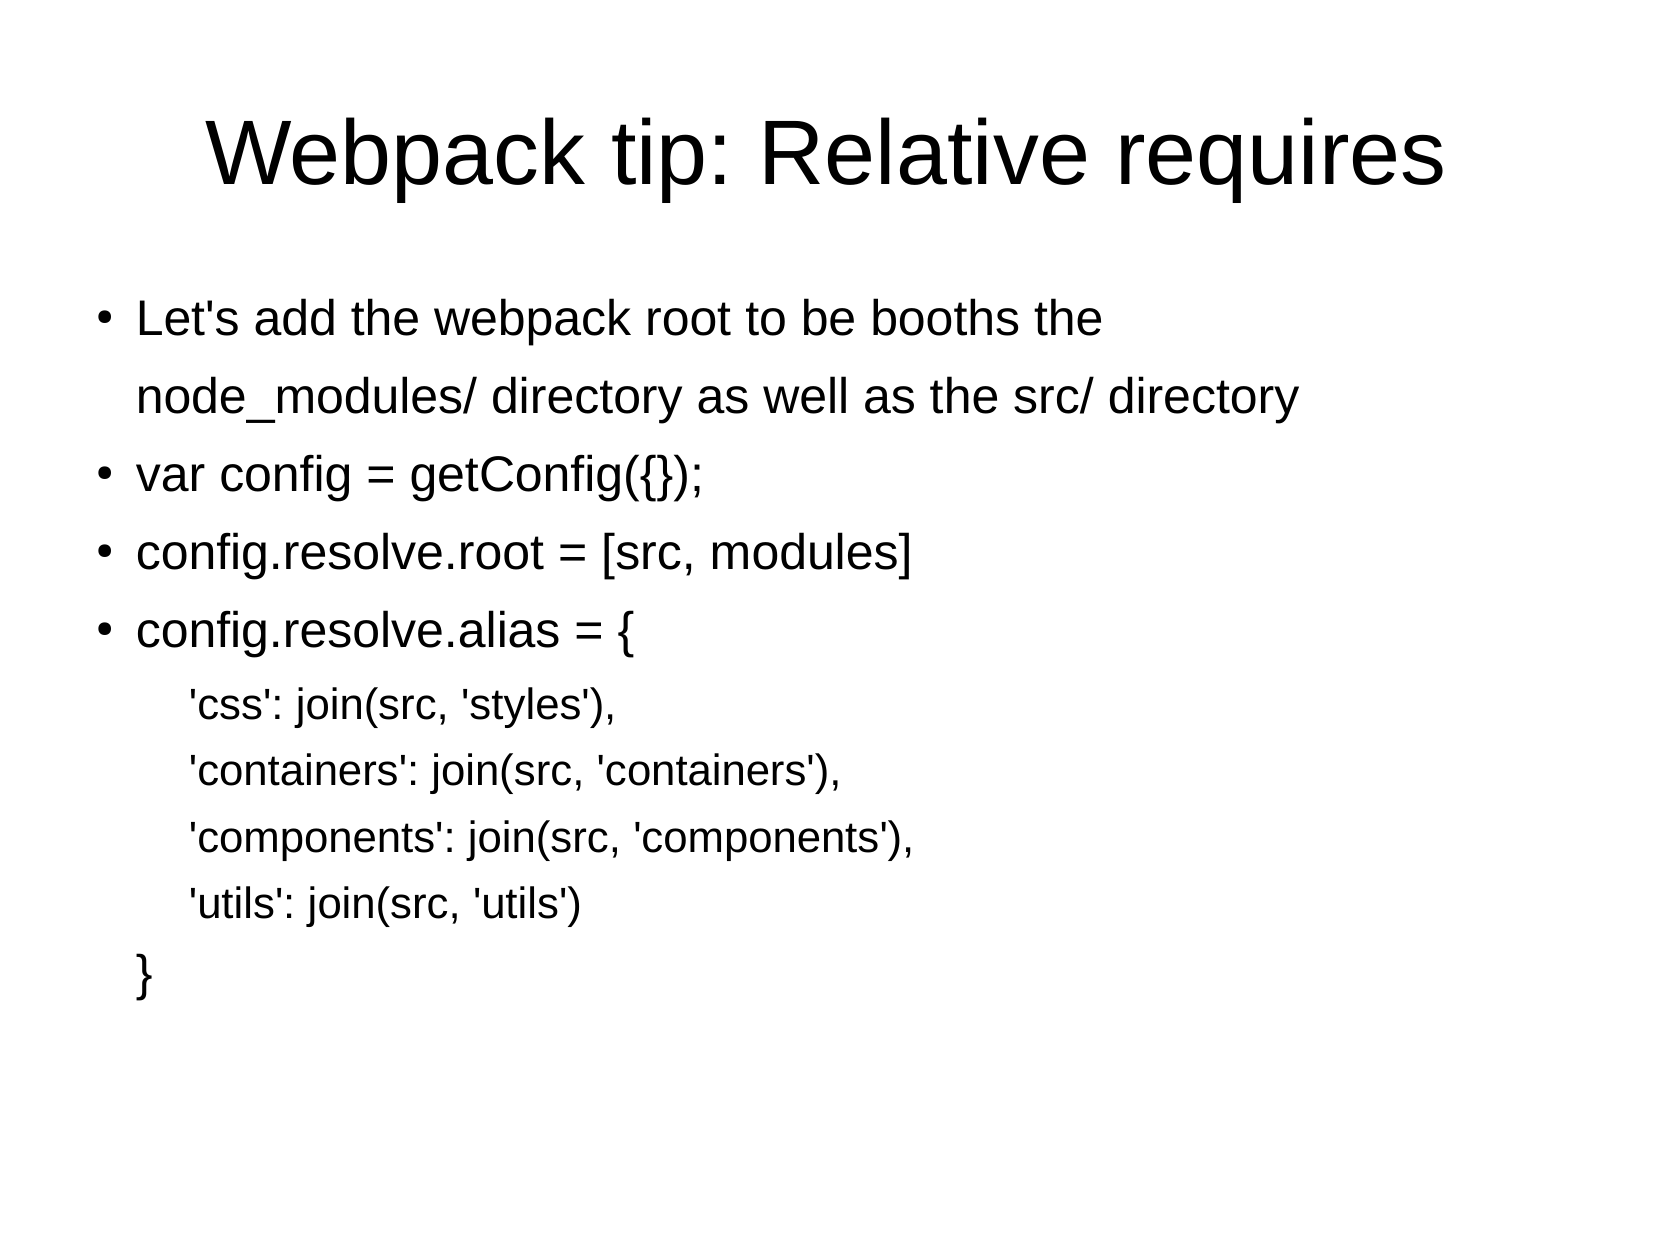

# Webpack tip: Relative requires
Let's add the webpack root to be booths the
node_modules/ directory as well as the src/ directory
var config = getConfig({});
config.resolve.root = [src, modules]
config.resolve.alias = {
'css': join(src, 'styles'),
'containers': join(src, 'containers'),
'components': join(src, 'components'),
'utils': join(src, 'utils')
}